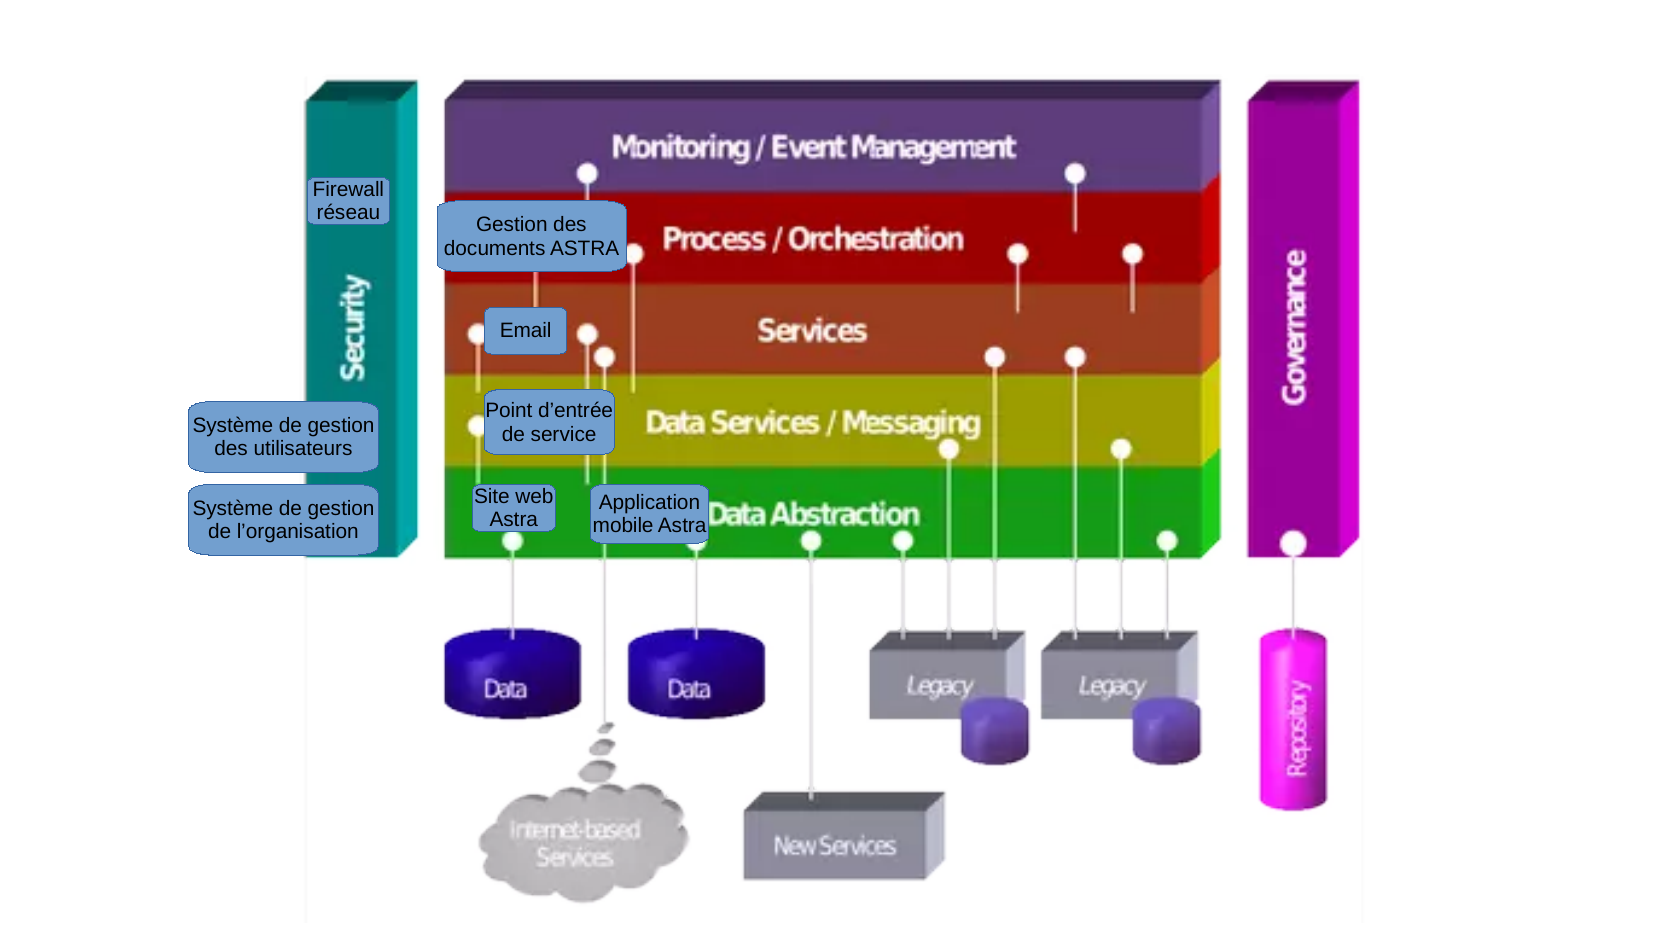

Firewall
réseau
Gestion des
documents ASTRA
Email
Point d’entrée
de service
Système de gestion
des utilisateurs
Système de gestion
de l’organisation
Site web
Astra
Application
mobile Astra